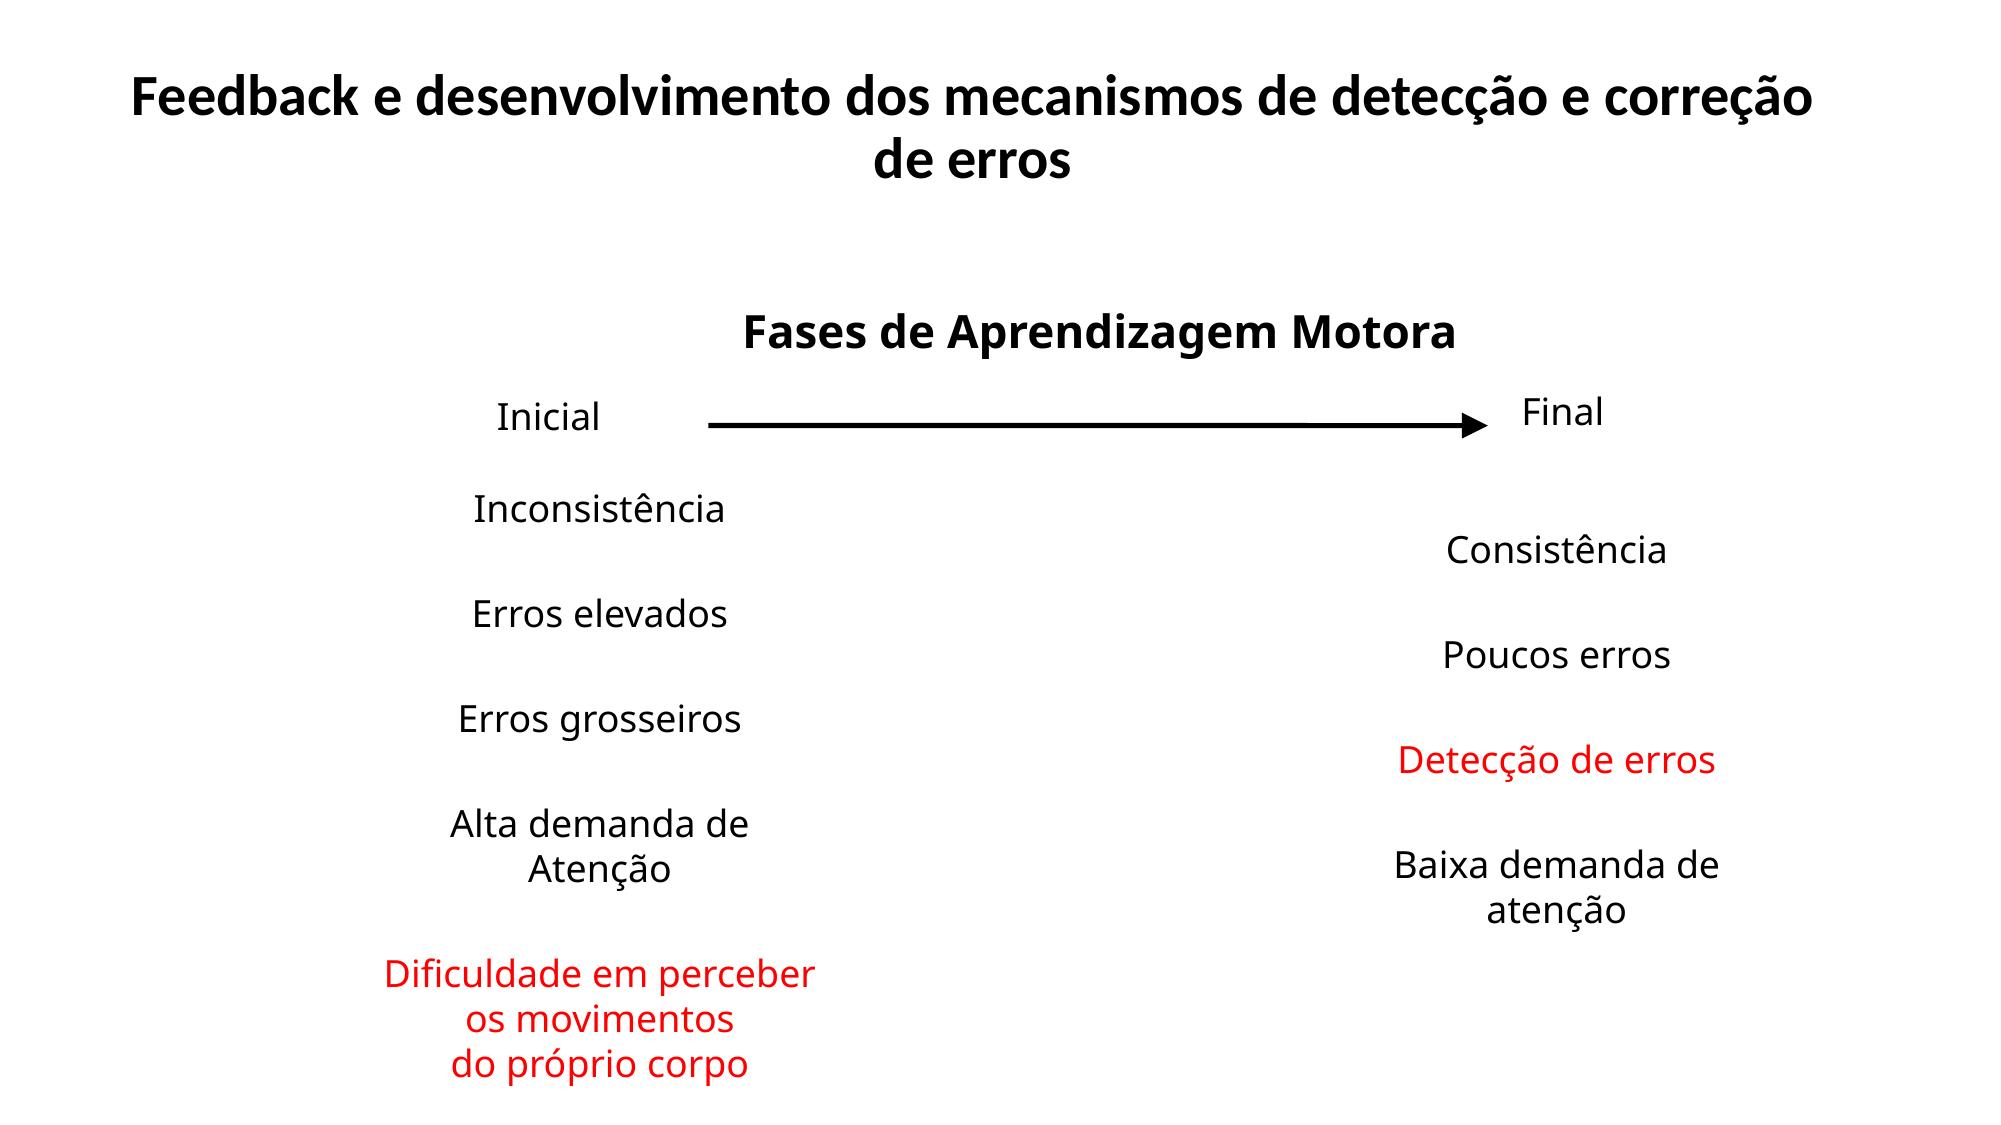

# Feedback e desenvolvimento dos mecanismos de detecção e correção de erros
Fases de Aprendizagem Motora
Final
 Inicial
Inconsistência
Erros elevados
Erros grosseiros
Alta demanda de
Atenção
Dificuldade em perceber
os movimentos
do próprio corpo
Consistência
Poucos erros
Detecção de erros
Baixa demanda de
atenção